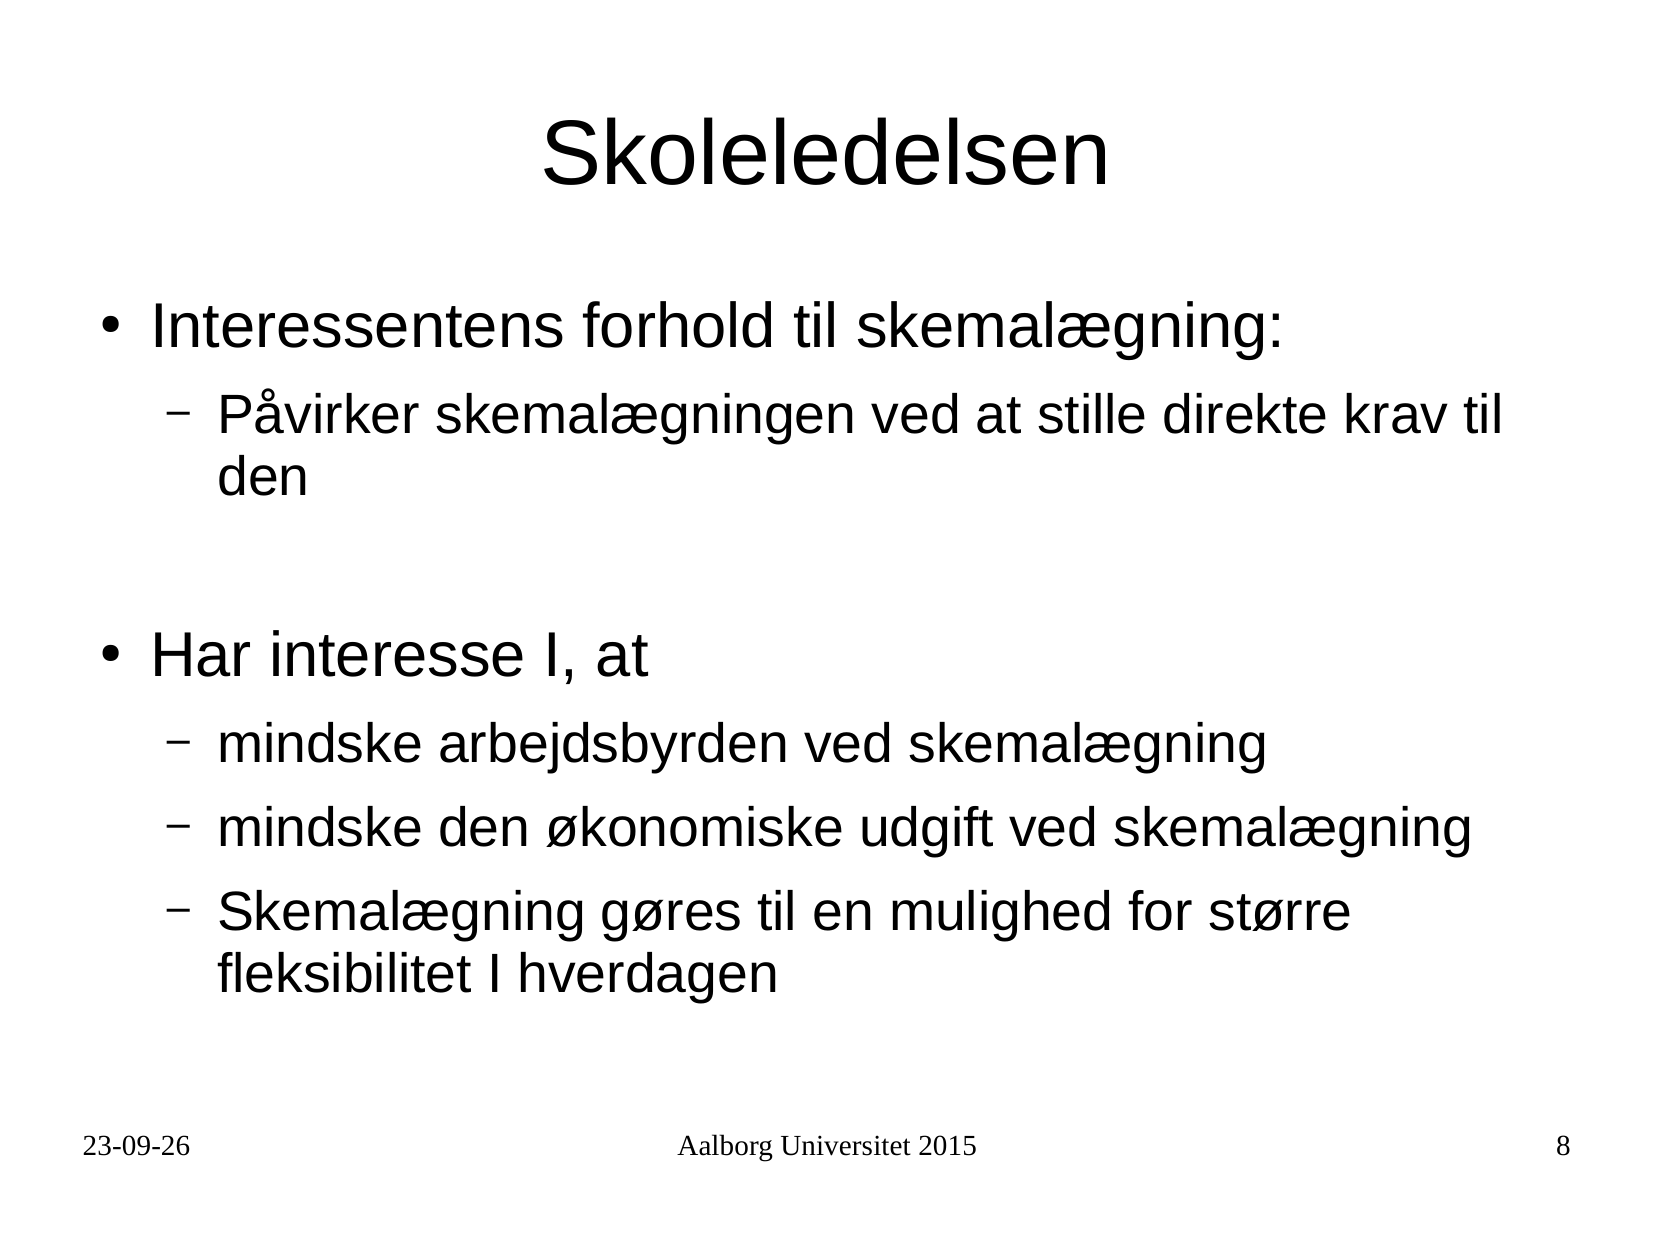

# Skoleledelsen
Interessentens forhold til skemalægning:
Påvirker skemalægningen ved at stille direkte krav til den
Har interesse I, at
mindske arbejdsbyrden ved skemalægning
mindske den økonomiske udgift ved skemalægning
Skemalægning gøres til en mulighed for større fleksibilitet I hverdagen
Aalborg Universitet 2015
8